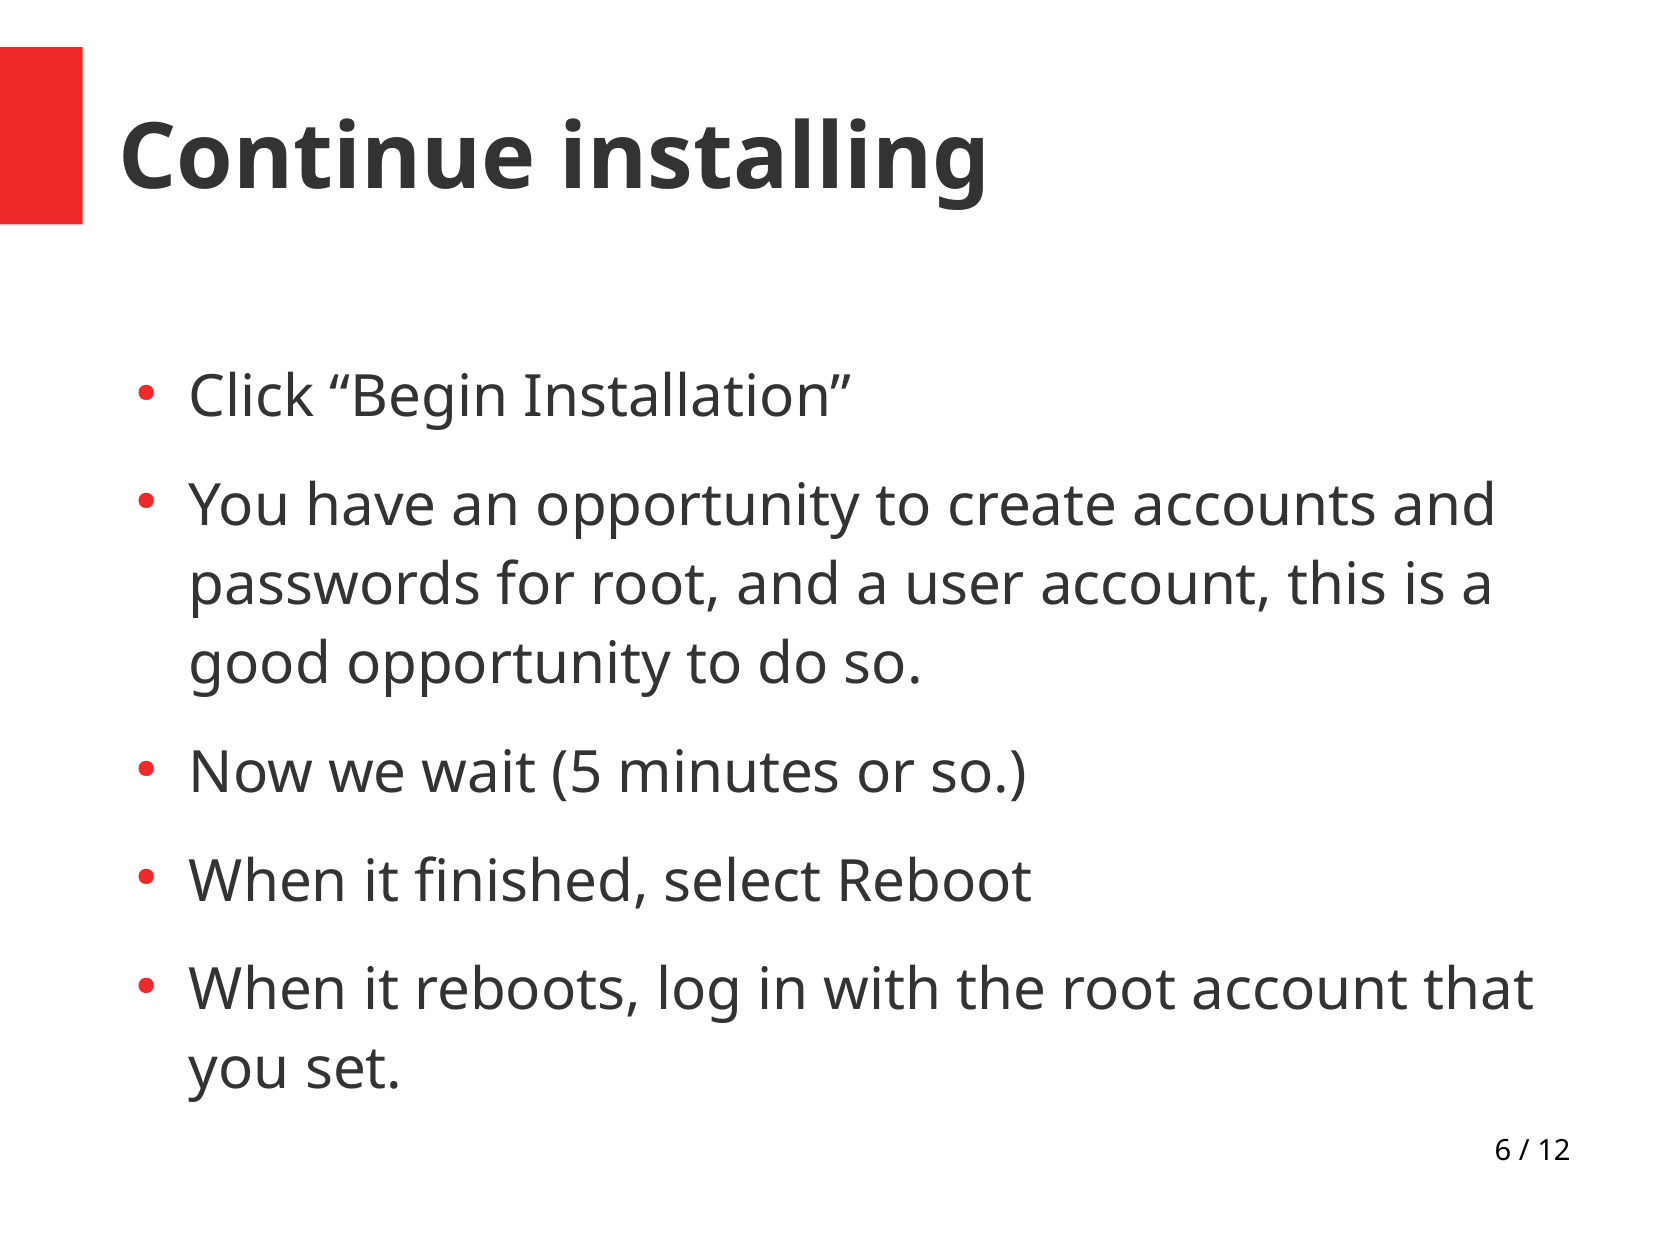

# Continue installing
Click “Begin Installation”
You have an opportunity to create accounts and passwords for root, and a user account, this is a good opportunity to do so.
Now we wait (5 minutes or so.)
When it finished, select Reboot
When it reboots, log in with the root account that you set.
6